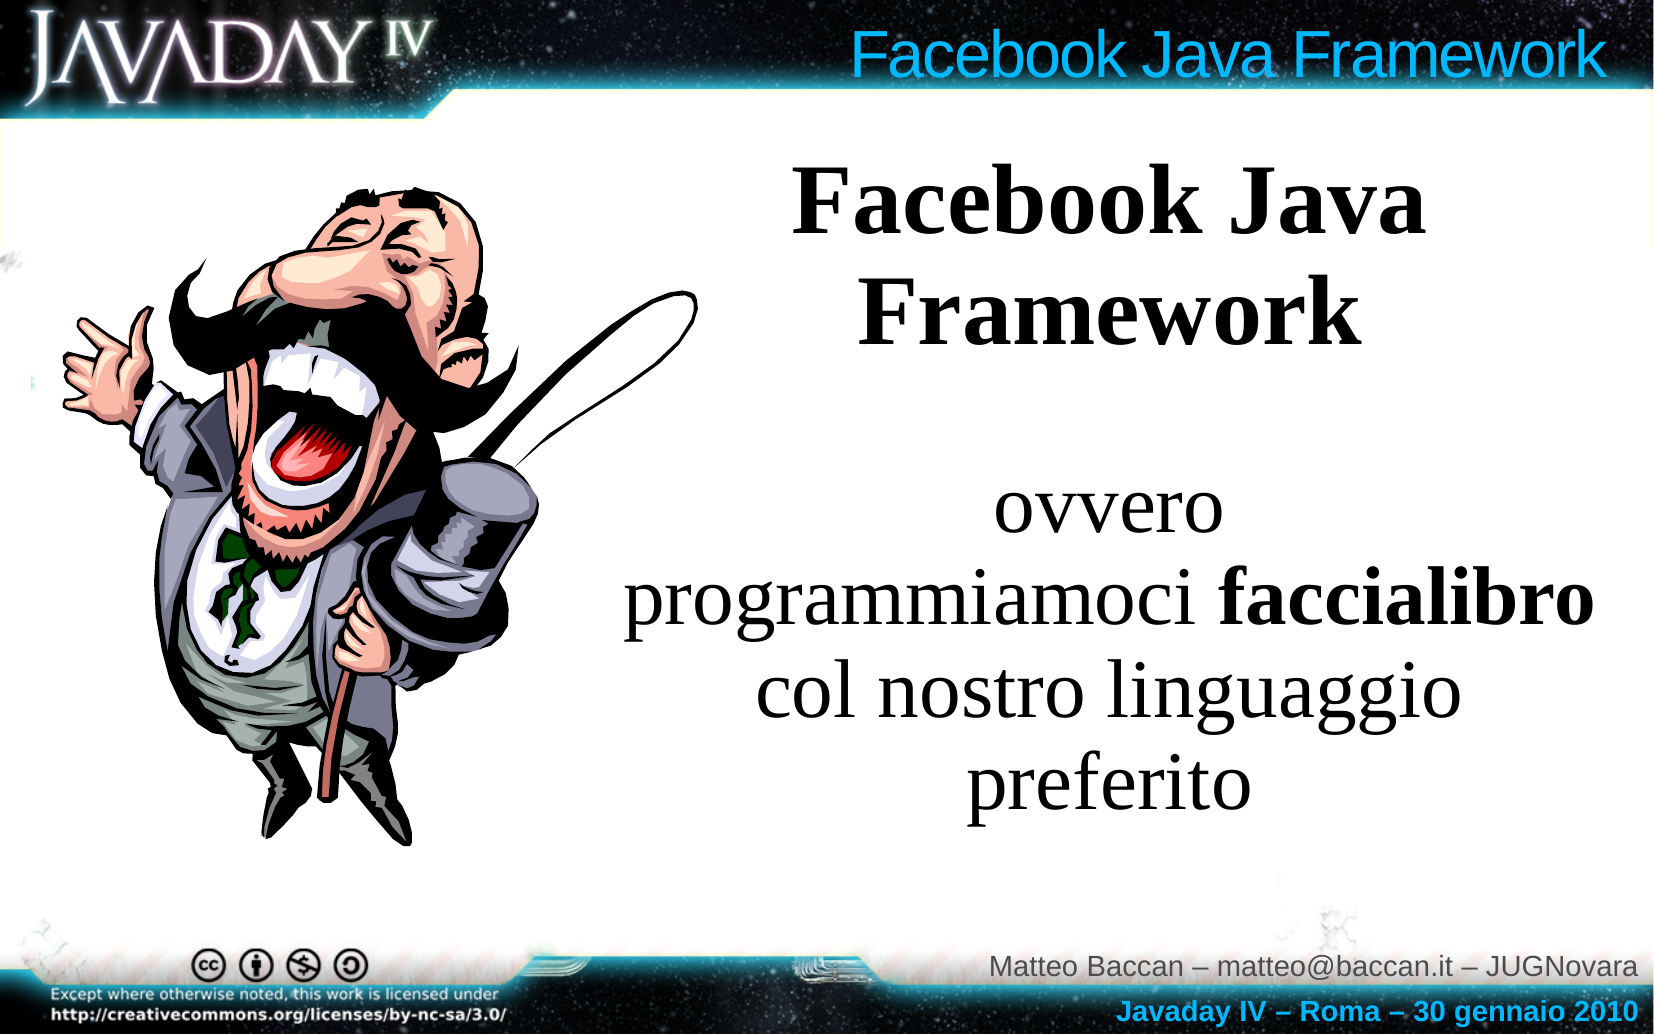

# Facebook Java Framework
Facebook Java Framework
ovvero
programmiamoci faccialibro col nostro linguaggio preferito